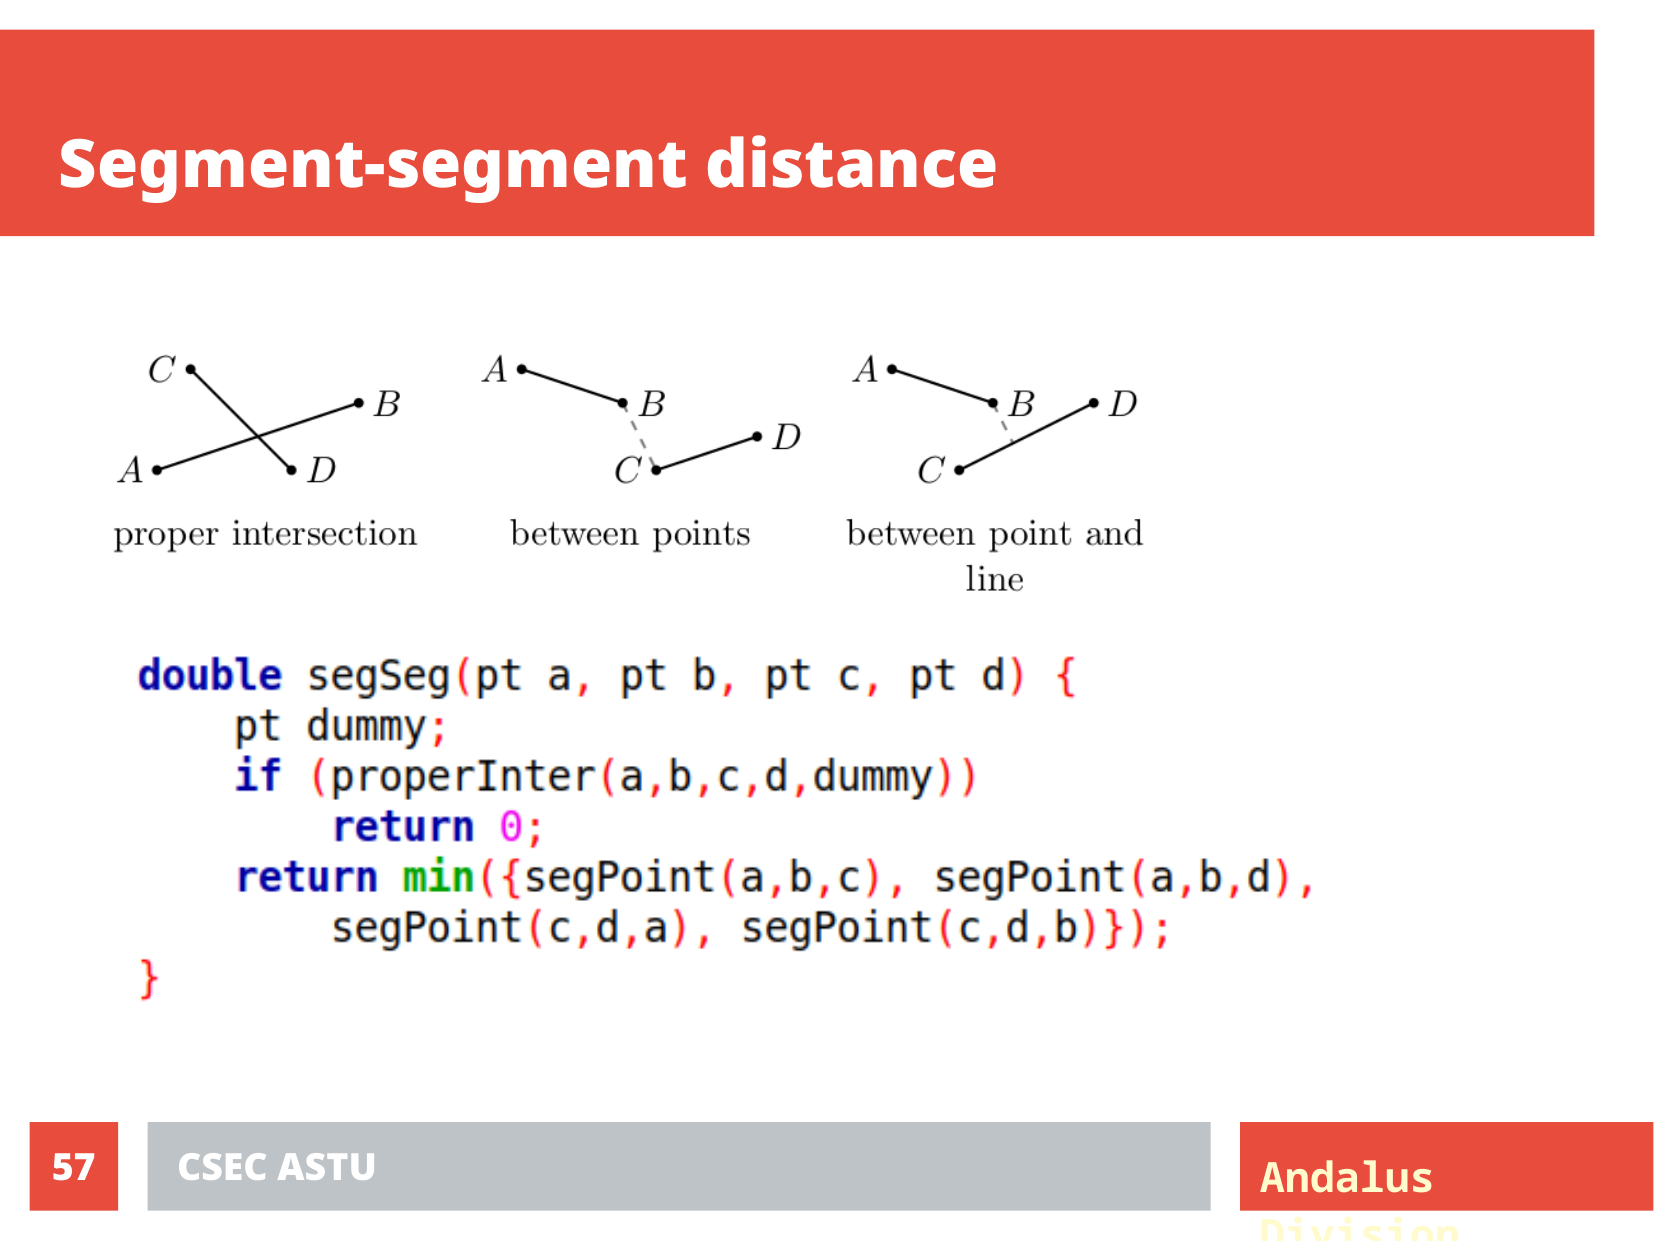

# Segment-segment distance
57
CSEC ASTU
Andalus Division